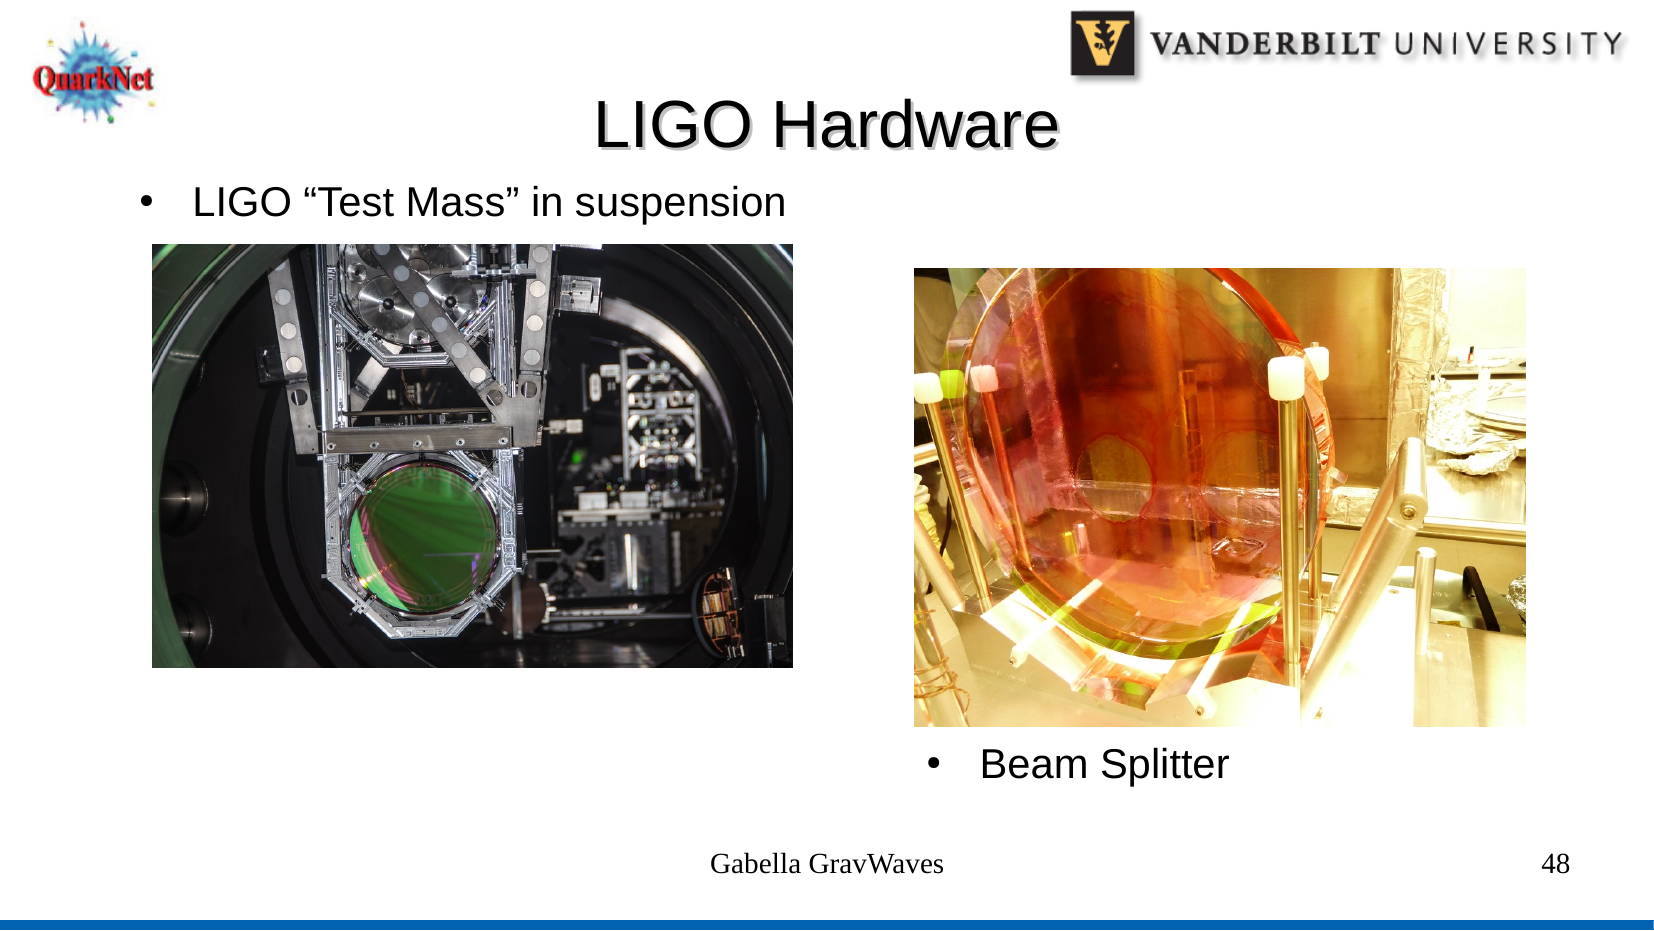

# LIGO Hardware
LIGO “Test Mass” in suspension
Beam Splitter
Gabella GravWaves
48